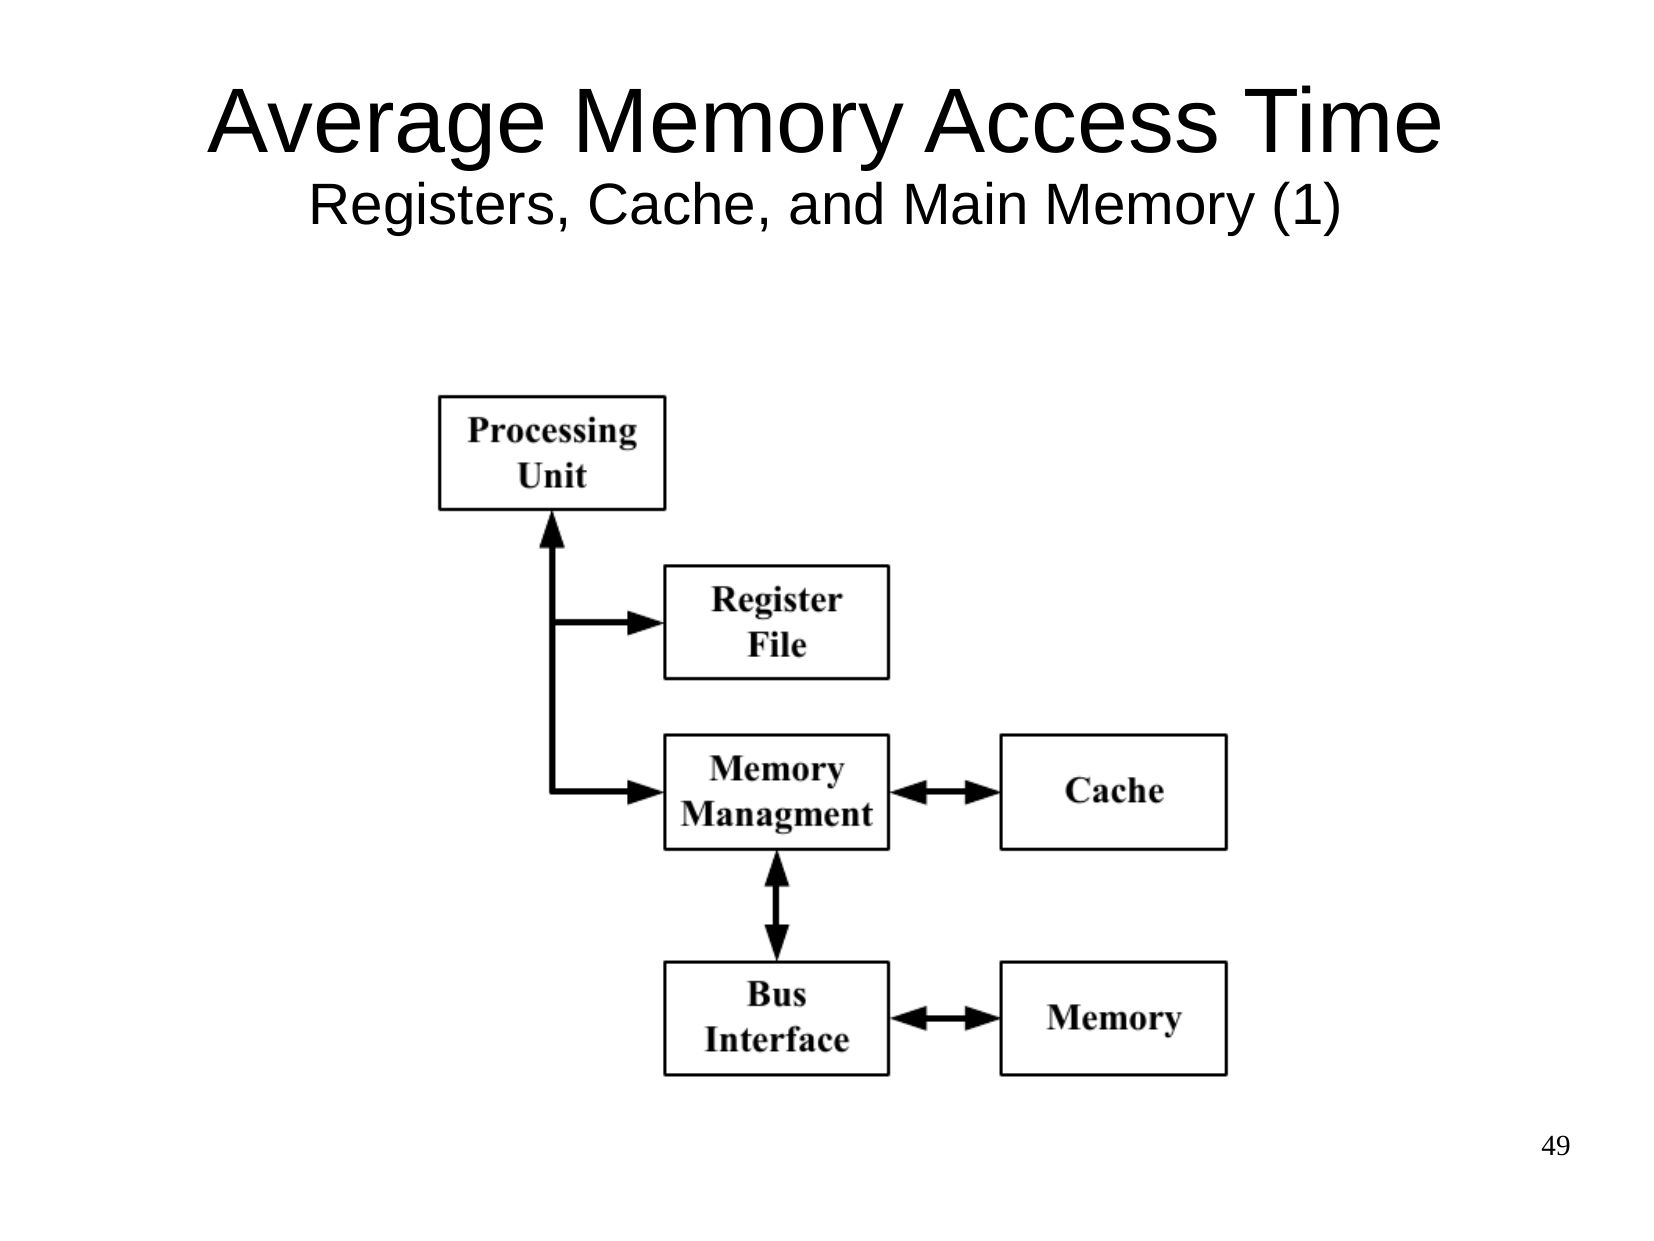

# Average Memory Access Time Registers, Cache, and Main Memory (1)
49